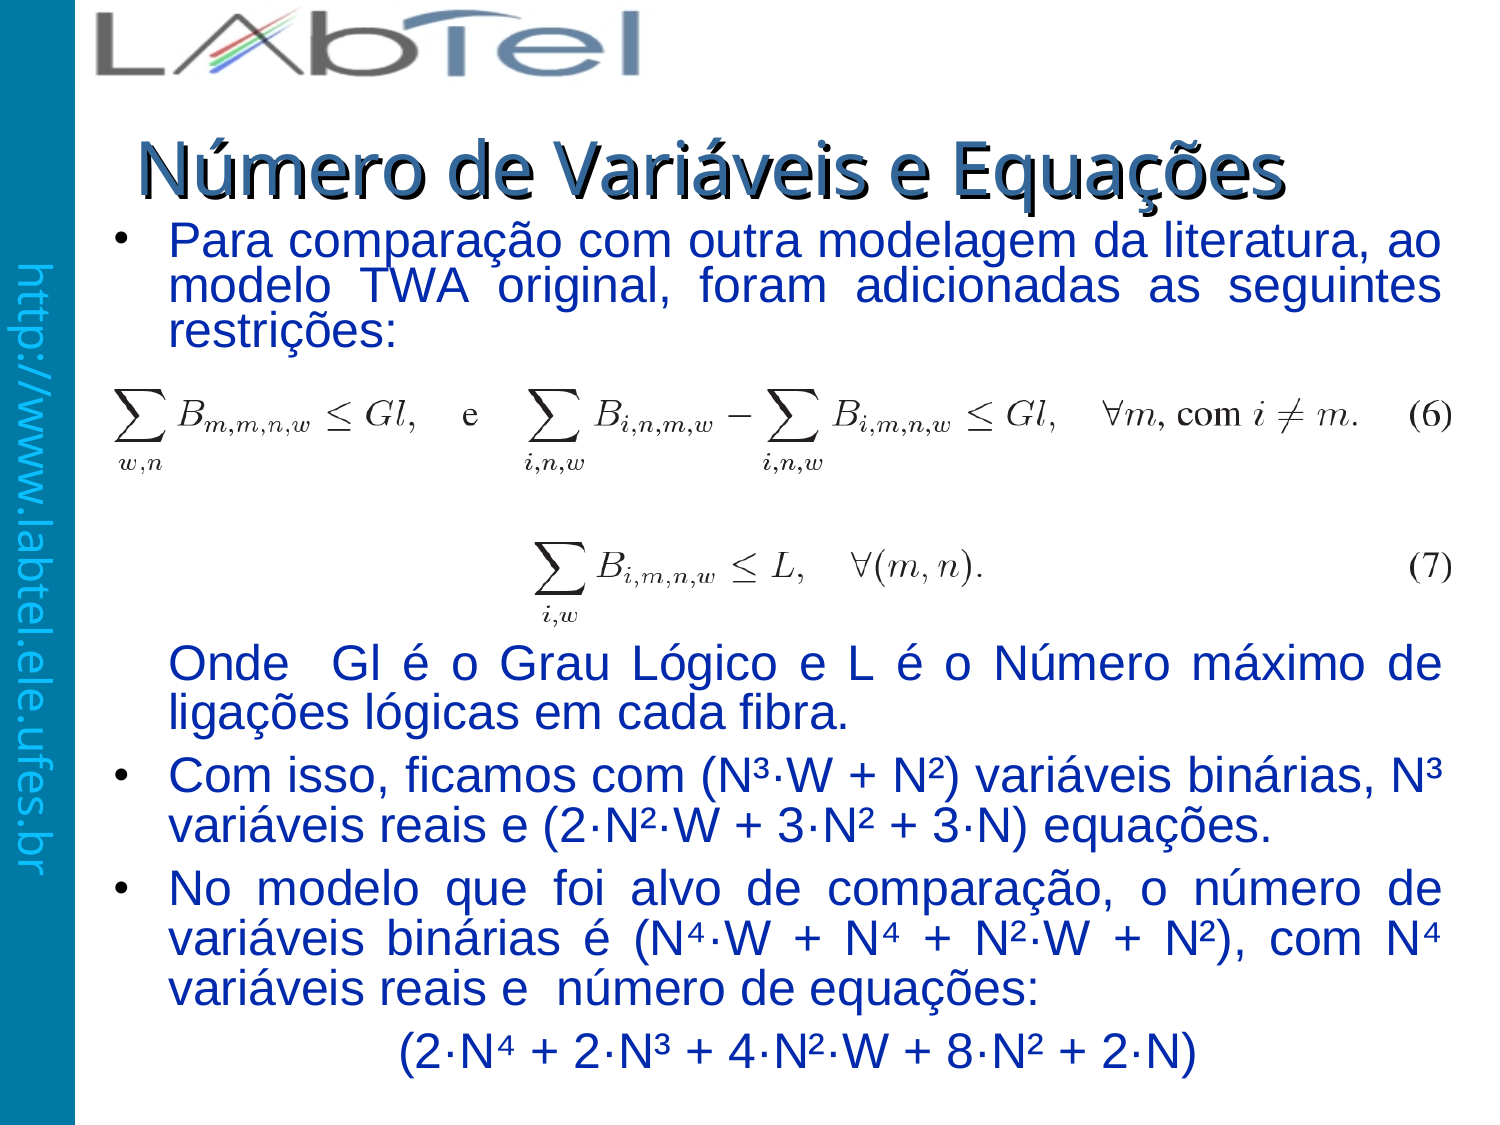

# Número de Variáveis e Equações
Para comparação com outra modelagem da literatura, ao modelo TWA original, foram adicionadas as seguintes restrições:
Onde Gl é o Grau Lógico e L é o Número máximo de ligações lógicas em cada ﬁbra.
Com isso, ficamos com (N³·W + N²) variáveis binárias, N³ variáveis reais e (2·N²·W + 3·N² + 3·N) equações.
No modelo que foi alvo de comparação, o número de variáveis binárias é (N⁴·W + N⁴ + N²·W + N²), com N⁴ variáveis reais e número de equações:
(2·N⁴ + 2·N³ + 4·N²·W + 8·N² + 2·N)